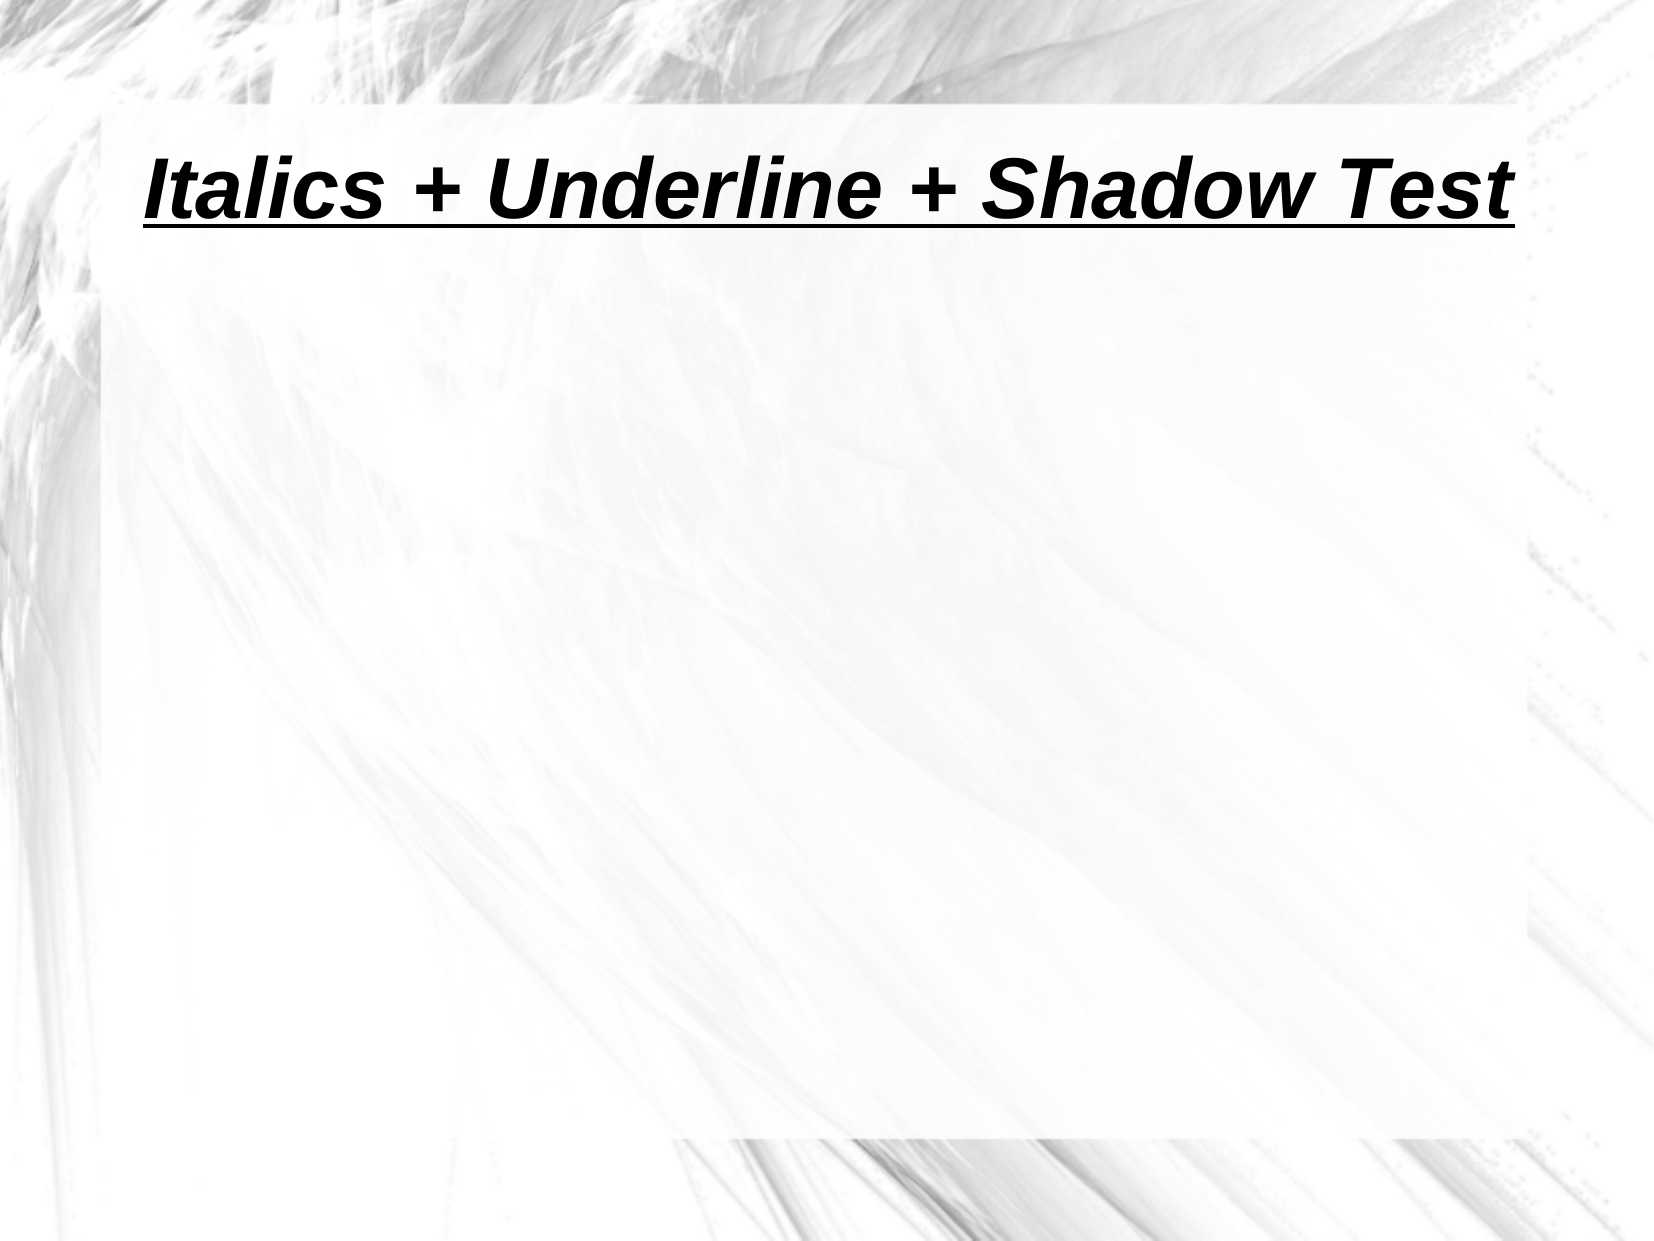

# Italics + Underline + Shadow Test